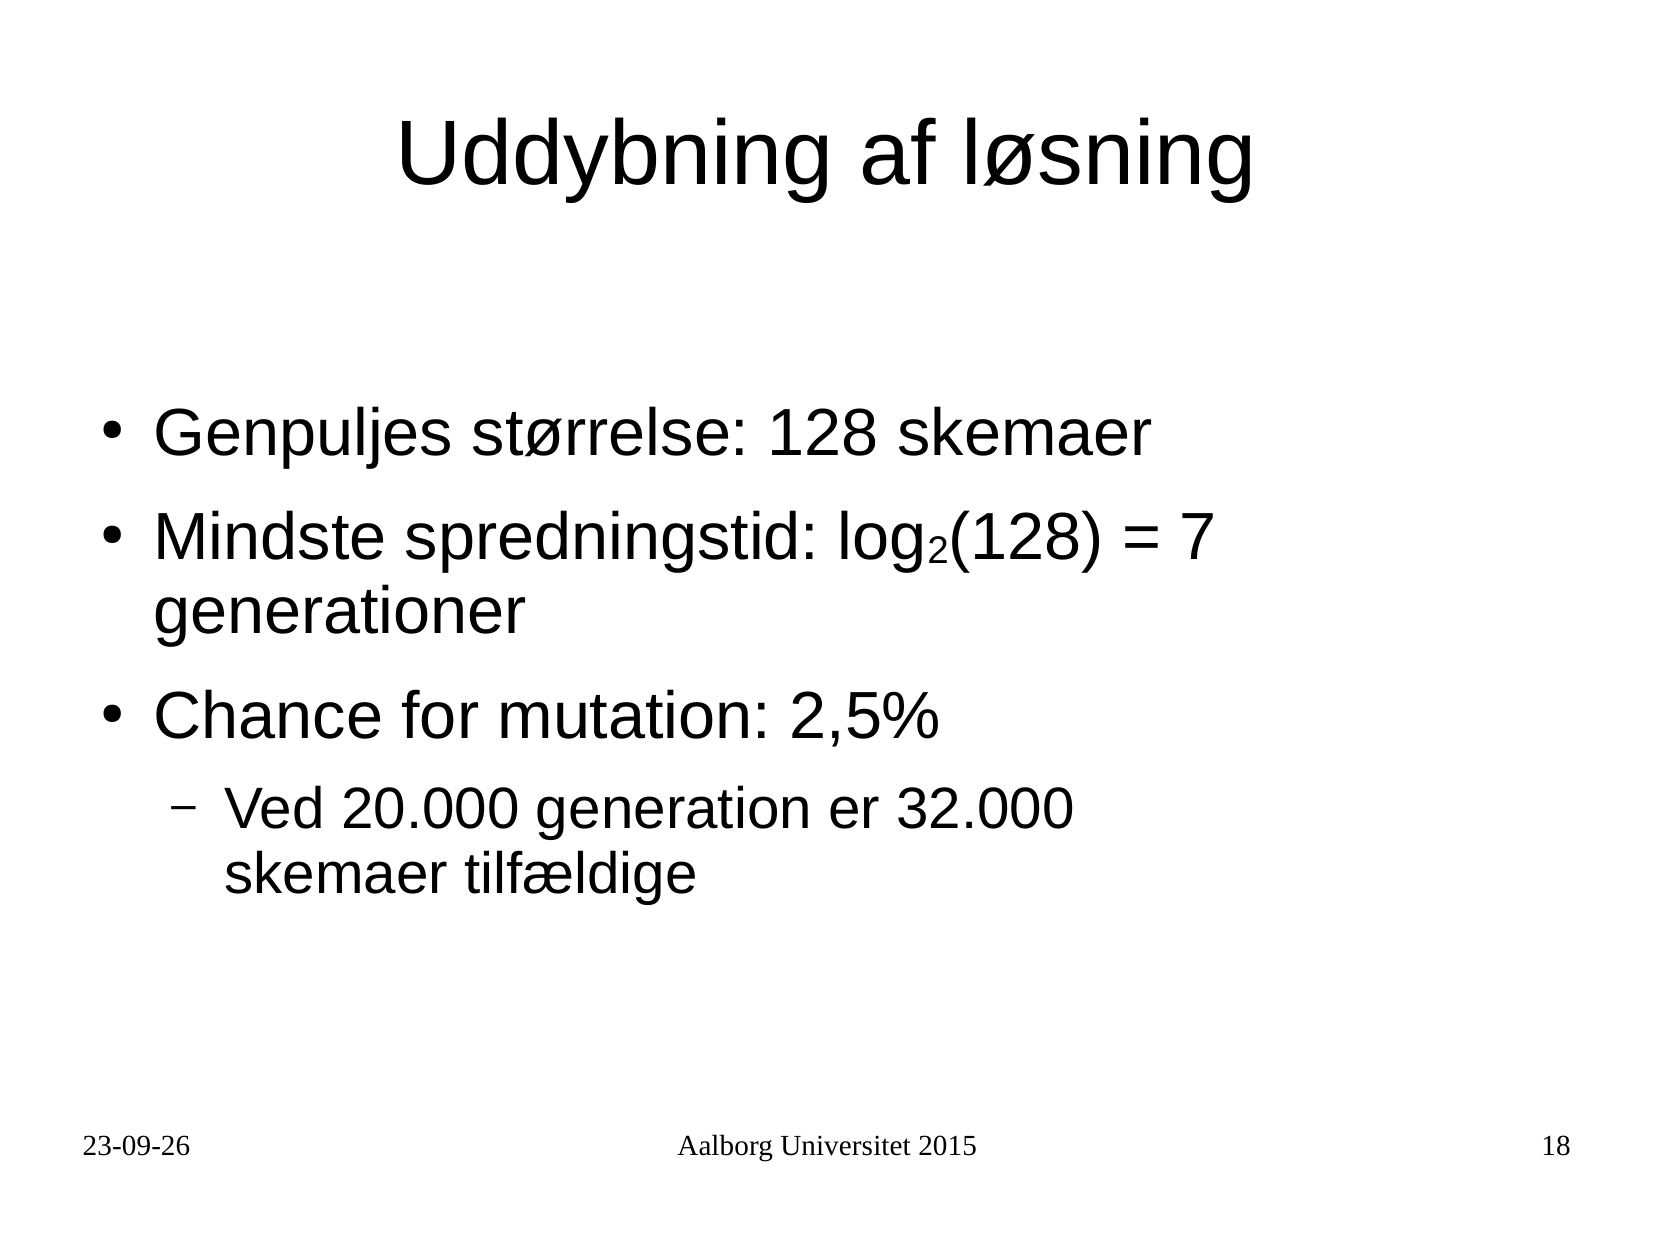

Uddybning af løsning
# Genpuljes størrelse: 128 skemaer
Mindste spredningstid: log2(128) = 7 generationer
Chance for mutation: 2,5%
Ved 20.000 generation er 32.000
skemaer tilfældige
Aalborg Universitet 2015
18